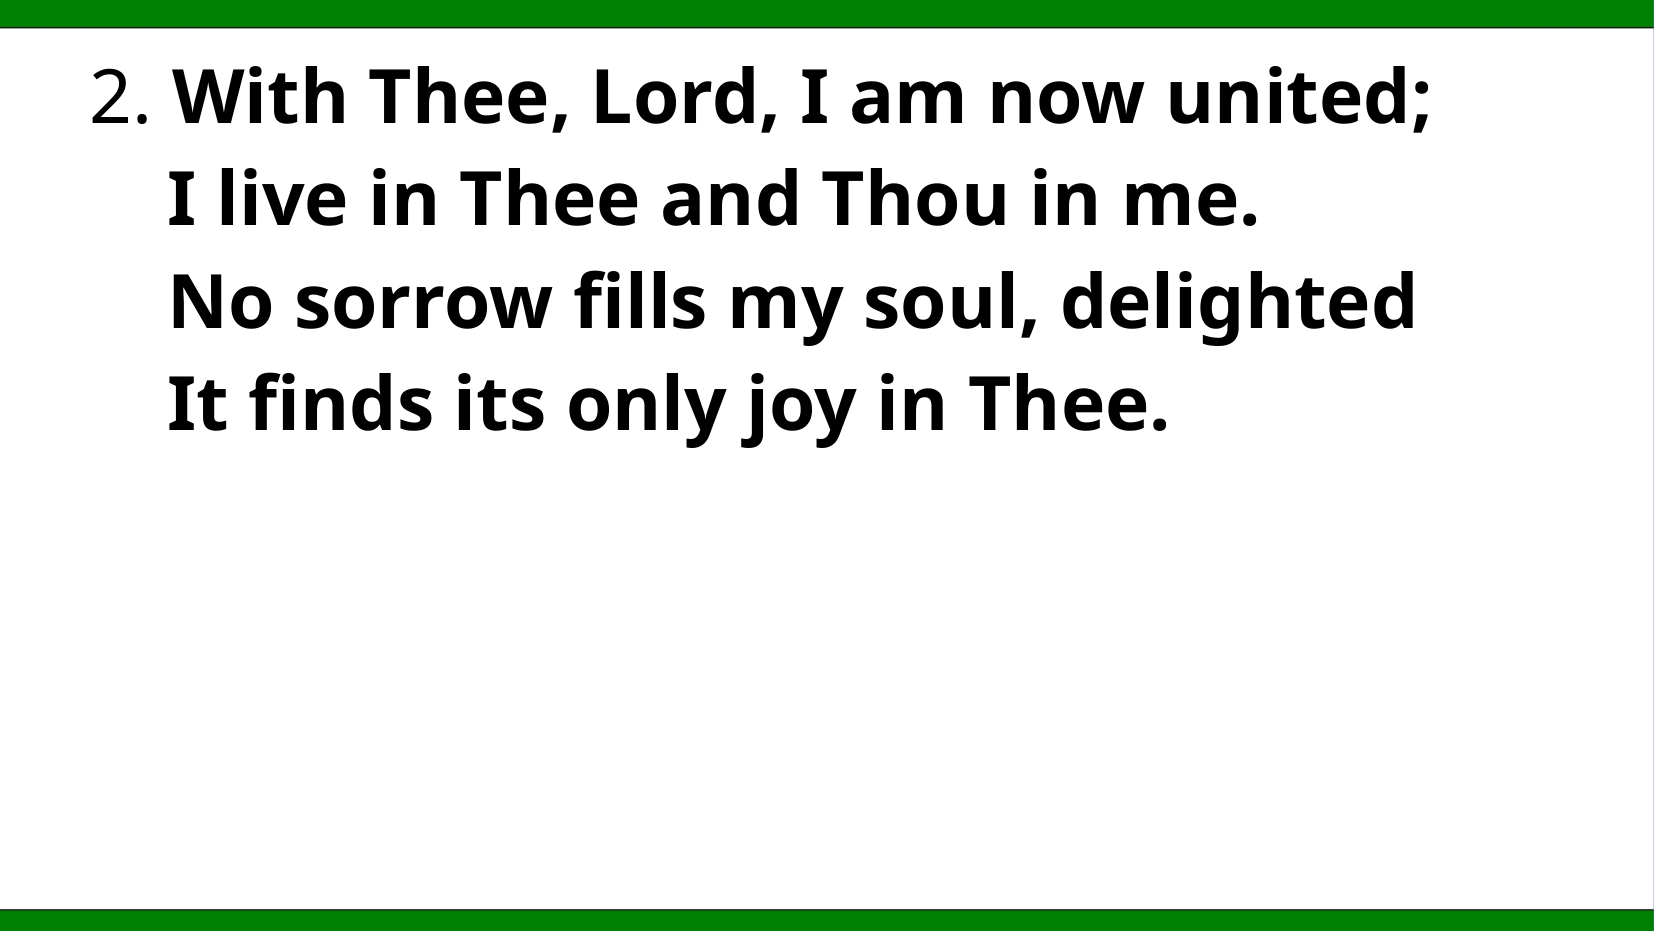

2. With Thee, Lord, I am now united;
 I live in Thee and Thou in me.
 No sorrow fills my soul, delighted
 It finds its only joy in Thee.